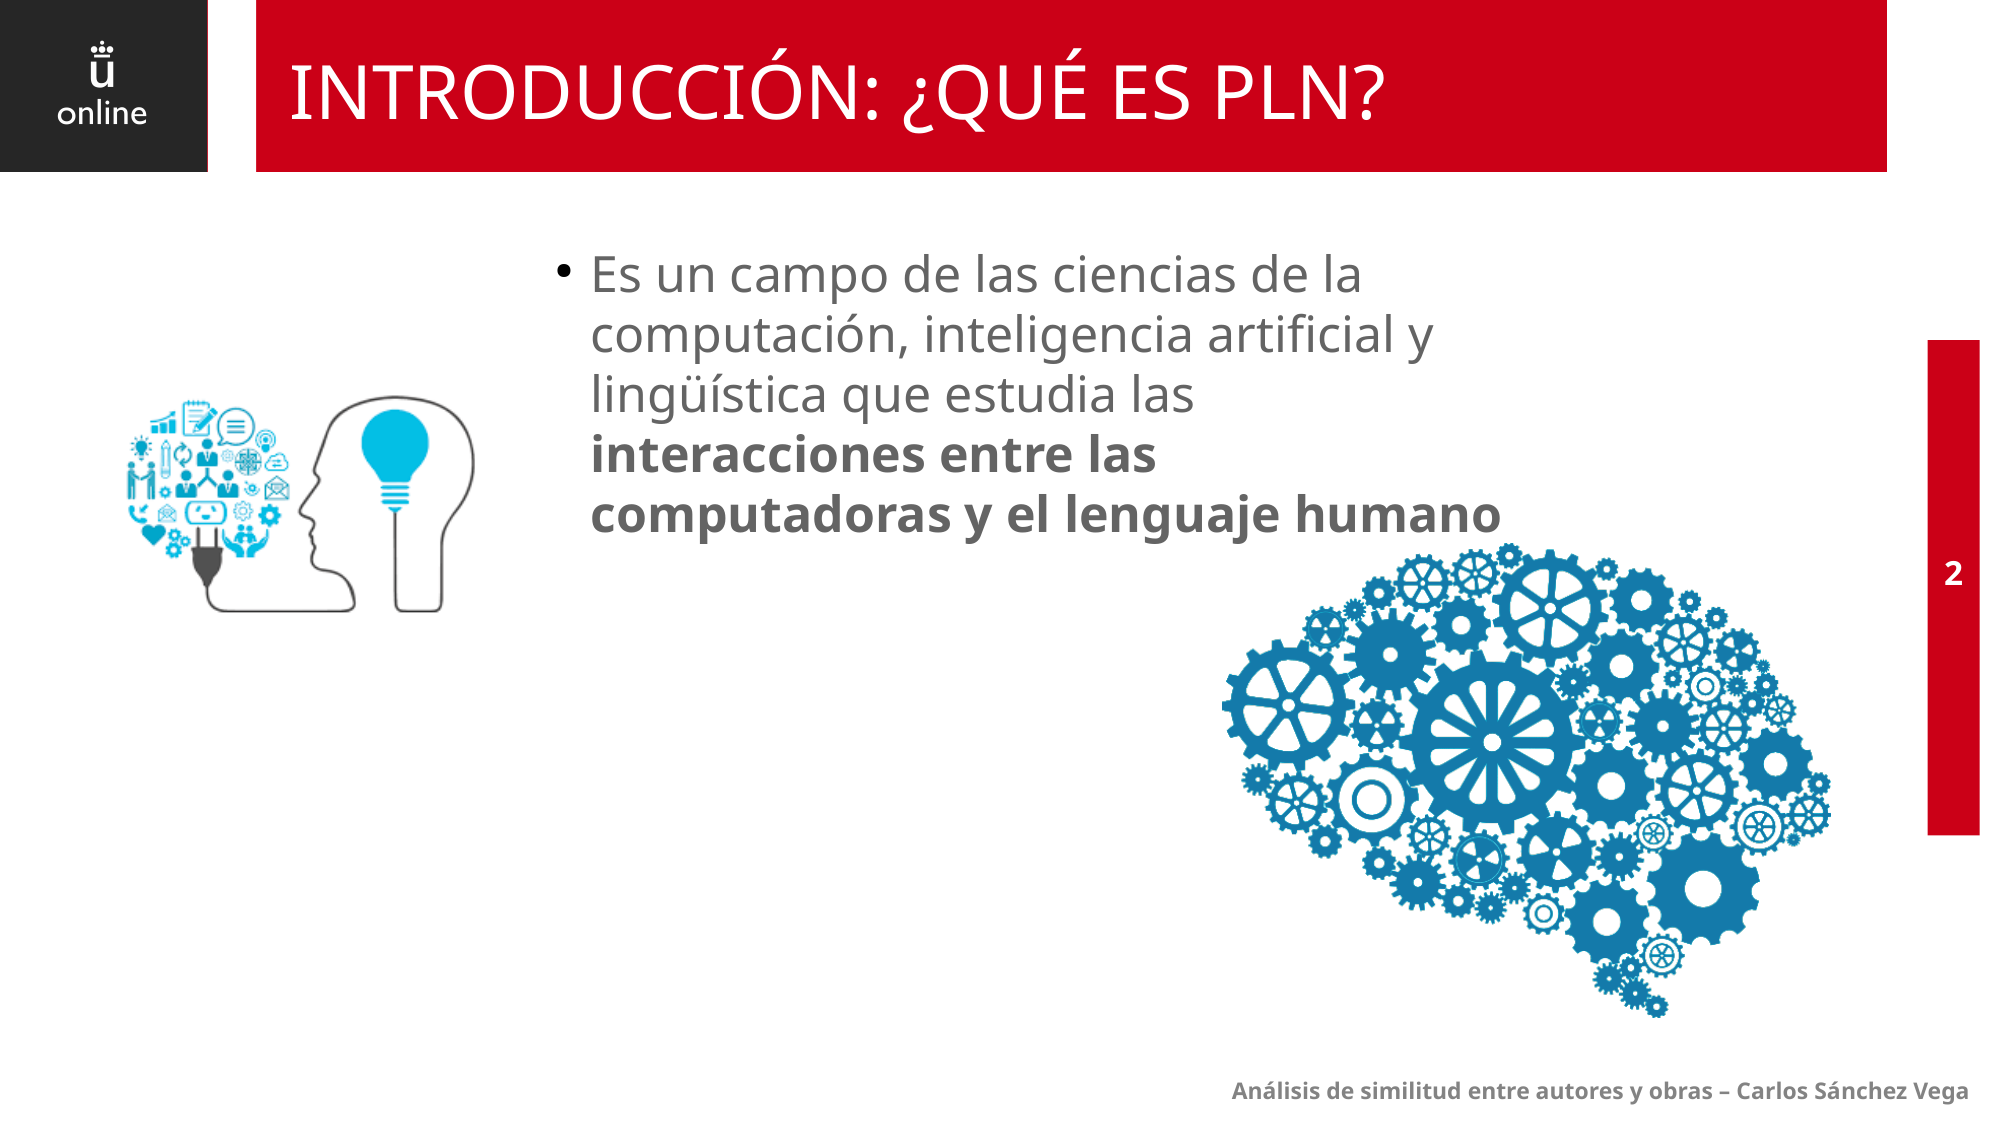

# INTRODUCCIÓN: ¿QUÉ ES PLN?
Es un campo de las ciencias de la computación, inteligencia artificial y lingüística que estudia las interacciones entre las computadoras y el lenguaje humano
Análisis de similitud entre autores y obras – Carlos Sánchez Vega